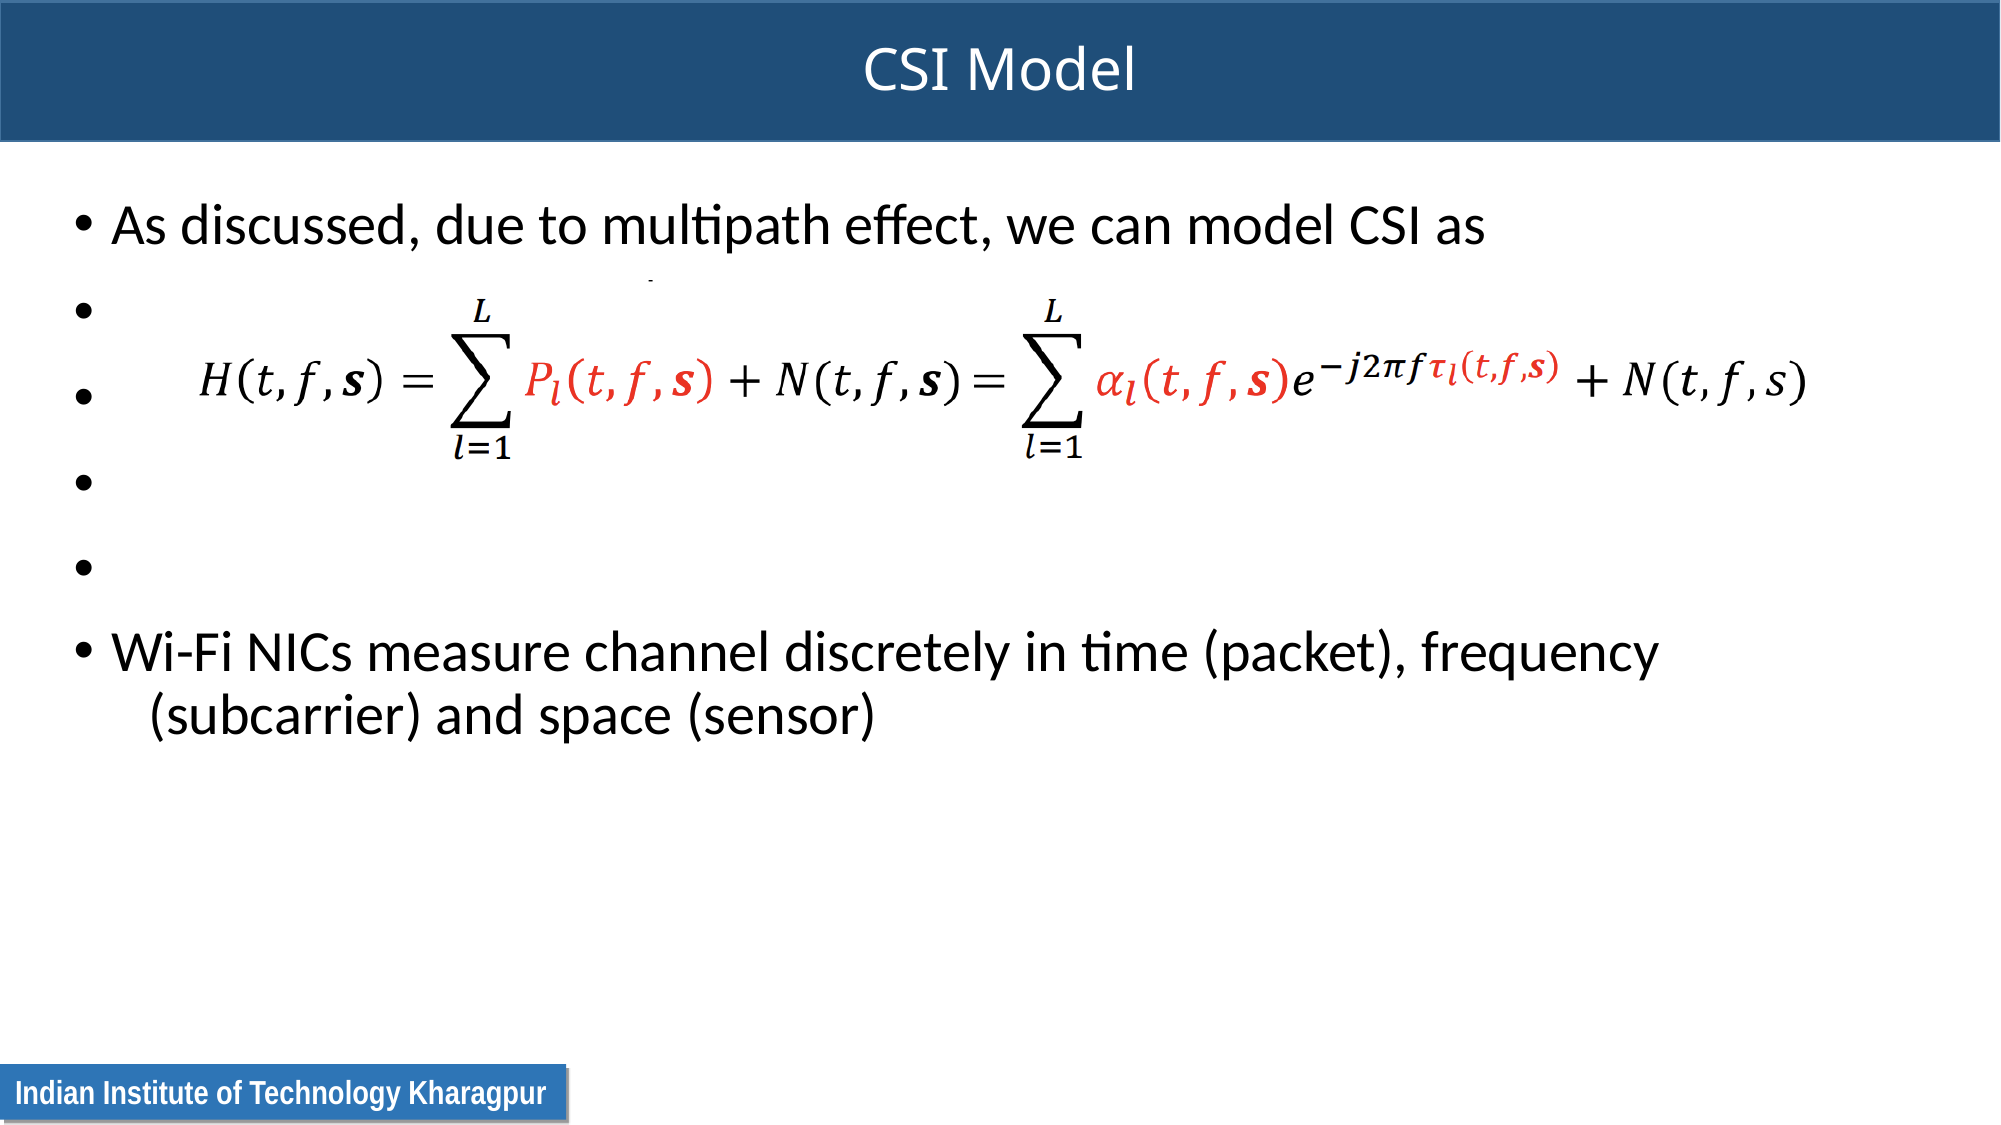

CSI Model
# As discussed, due to multipath effect, we can model CSI as
Wi-Fi NICs measure channel discretely in time (packet), frequency (subcarrier) and space (sensor)